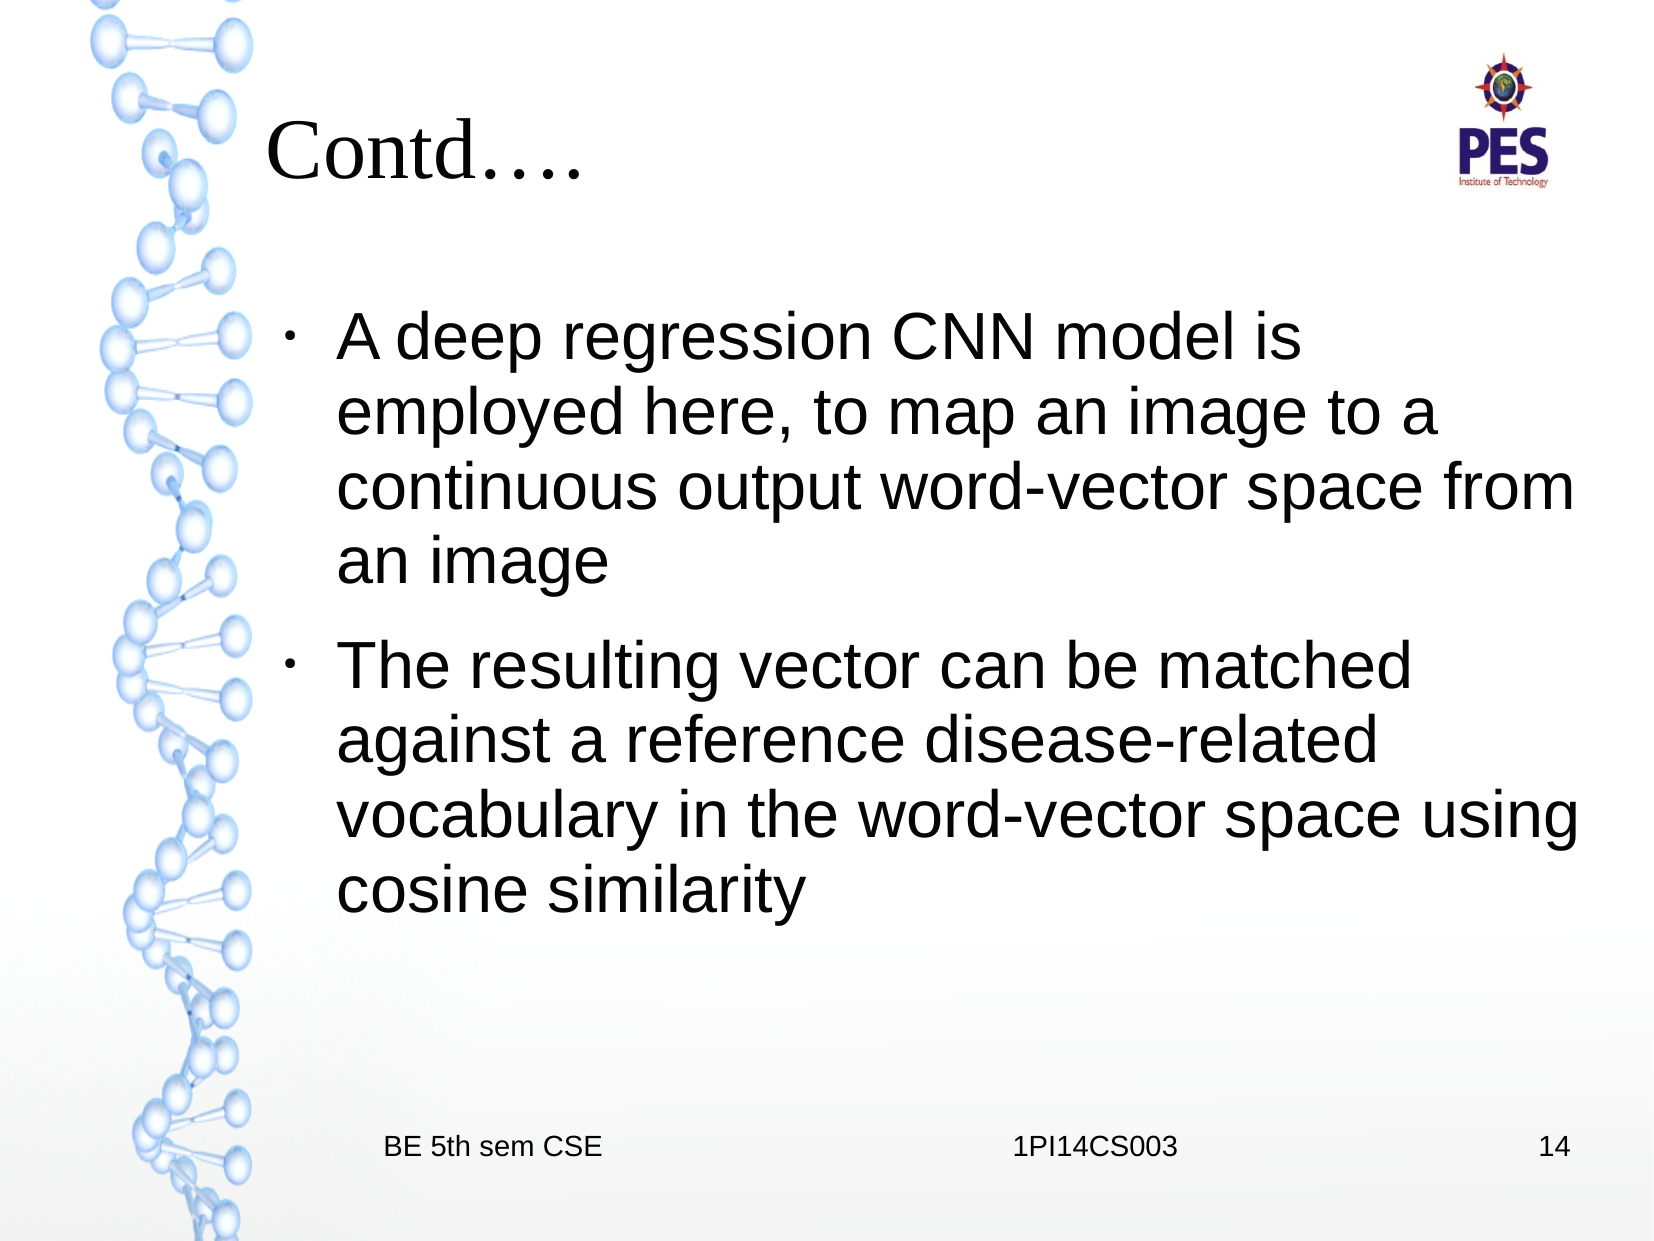

Contd….
# A deep regression CNN model is employed here, to map an image to a continuous output word-vector space from an image
The resulting vector can be matched against a reference disease-related vocabulary in the word-vector space using cosine similarity
 BE 5th sem CSE
1PI14CS003
14